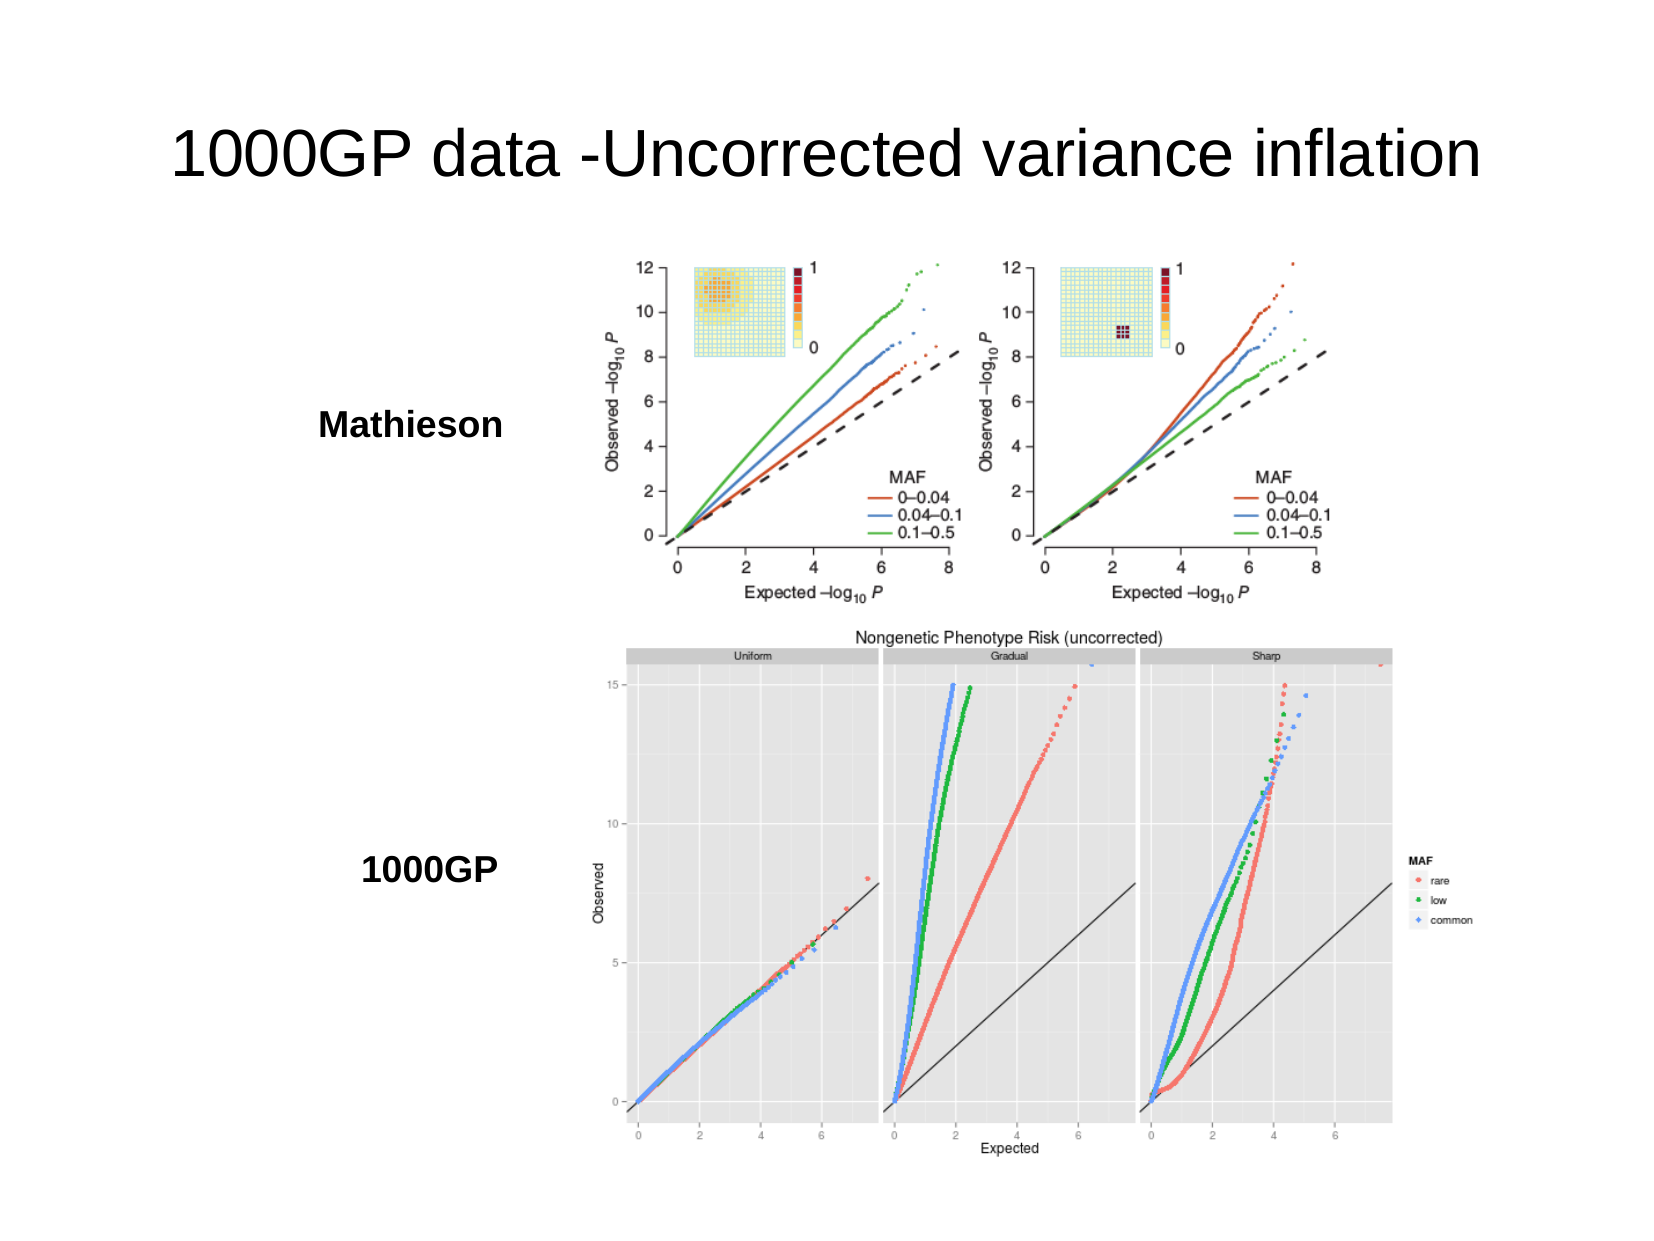

# 1000GP data -Uncorrected variance inflation
Mathieson
1000GP